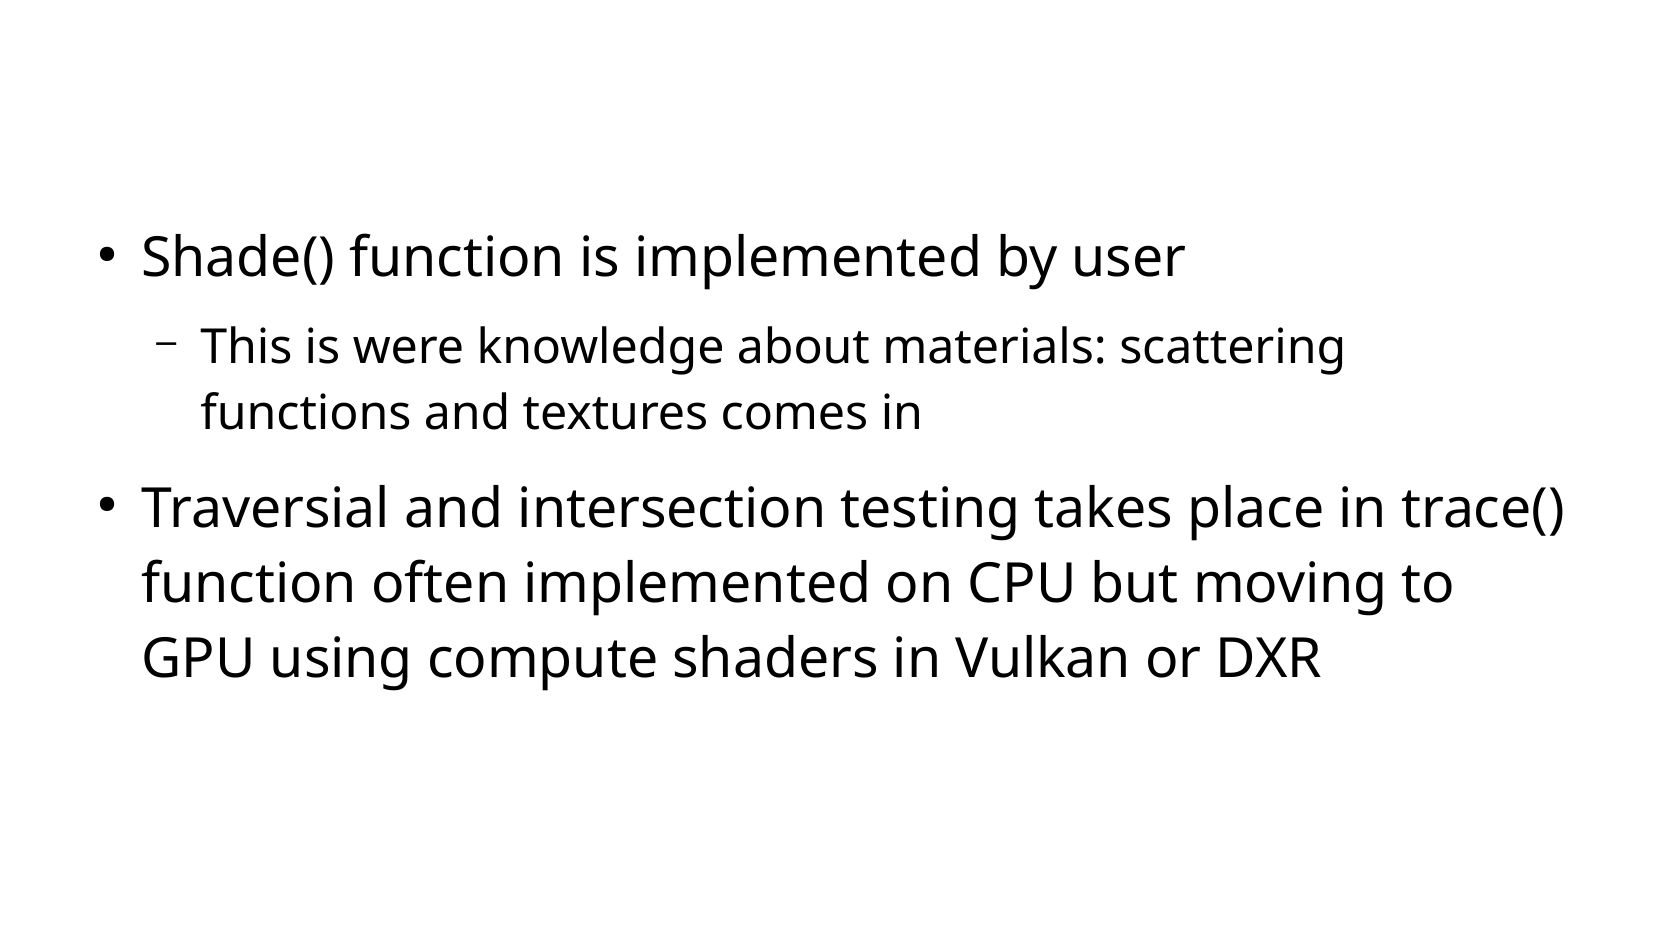

#
Shade() function is implemented by user
This is were knowledge about materials: scattering functions and textures comes in
Traversial and intersection testing takes place in trace() function often implemented on CPU but moving to GPU using compute shaders in Vulkan or DXR